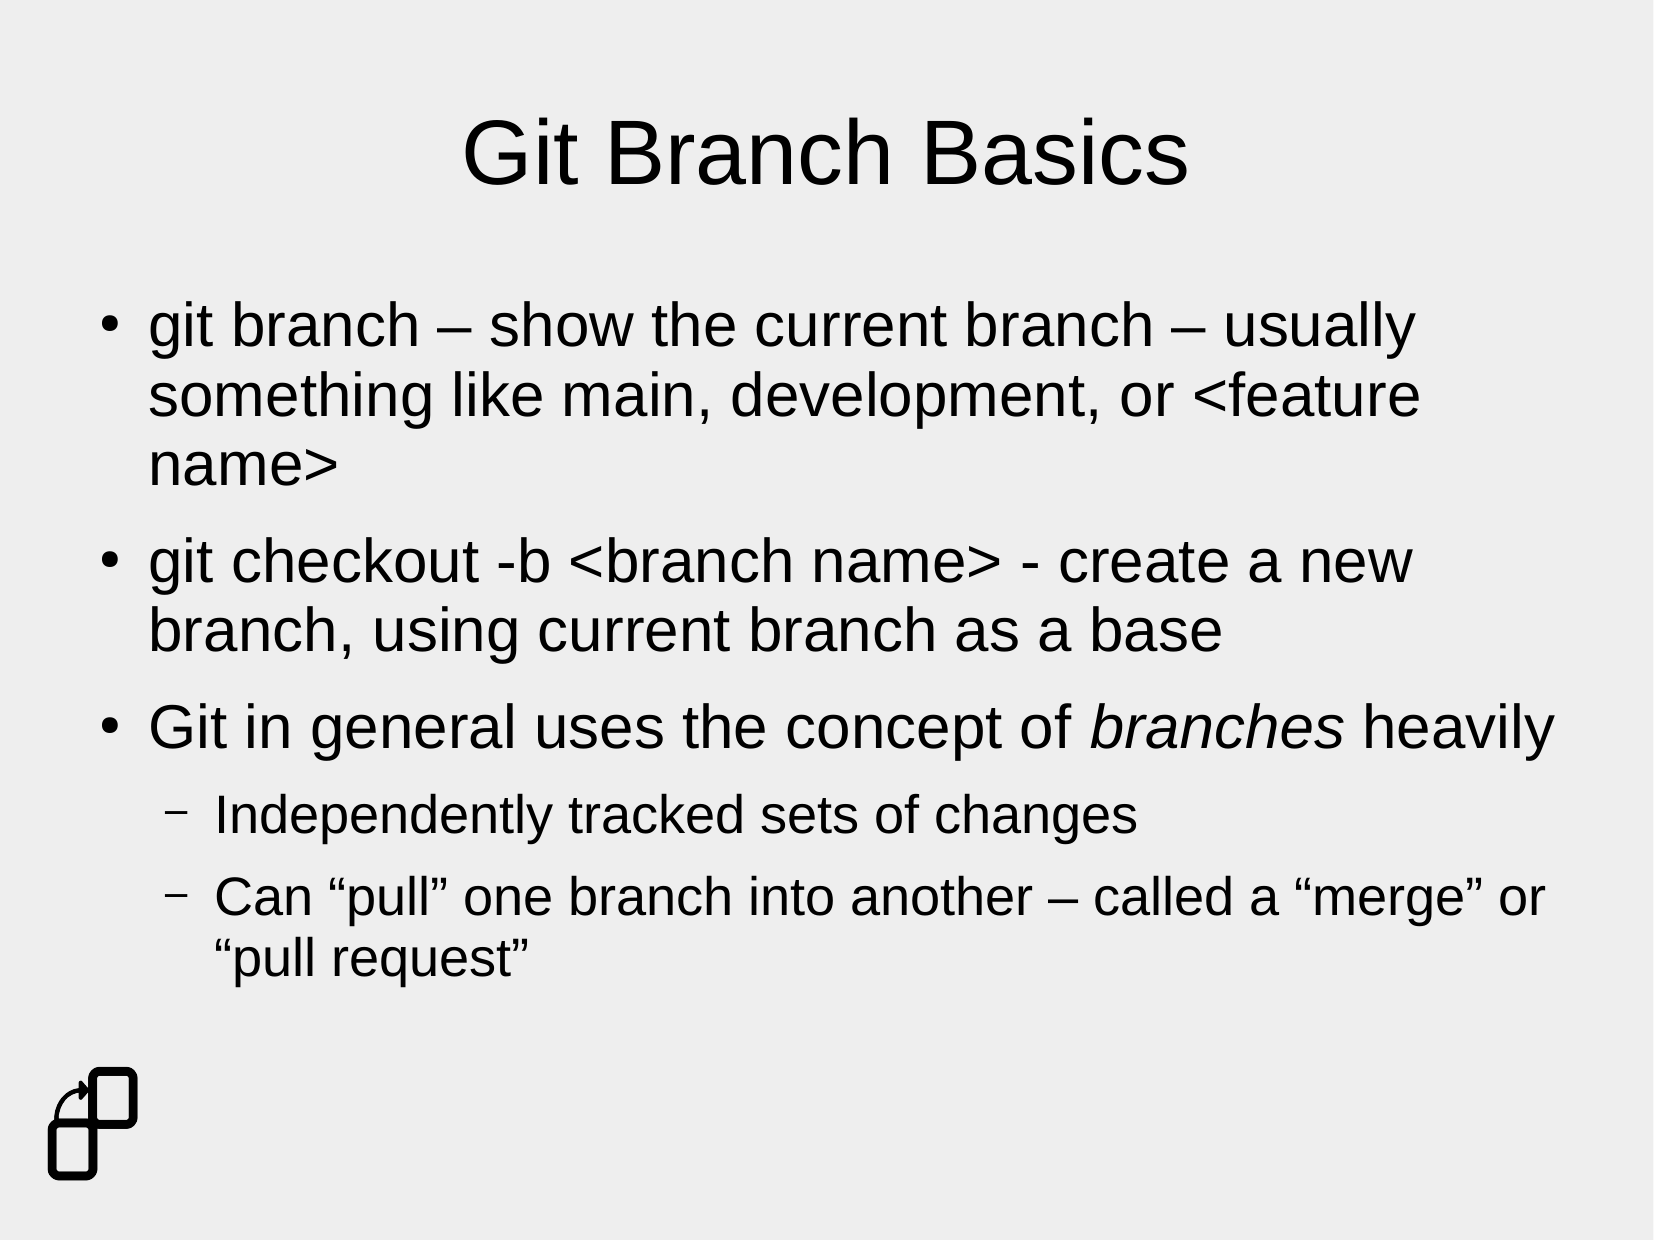

# Git Branch Basics
git branch – show the current branch – usually something like main, development, or <feature name>
git checkout -b <branch name> - create a new branch, using current branch as a base
Git in general uses the concept of branches heavily
Independently tracked sets of changes
Can “pull” one branch into another – called a “merge” or “pull request”